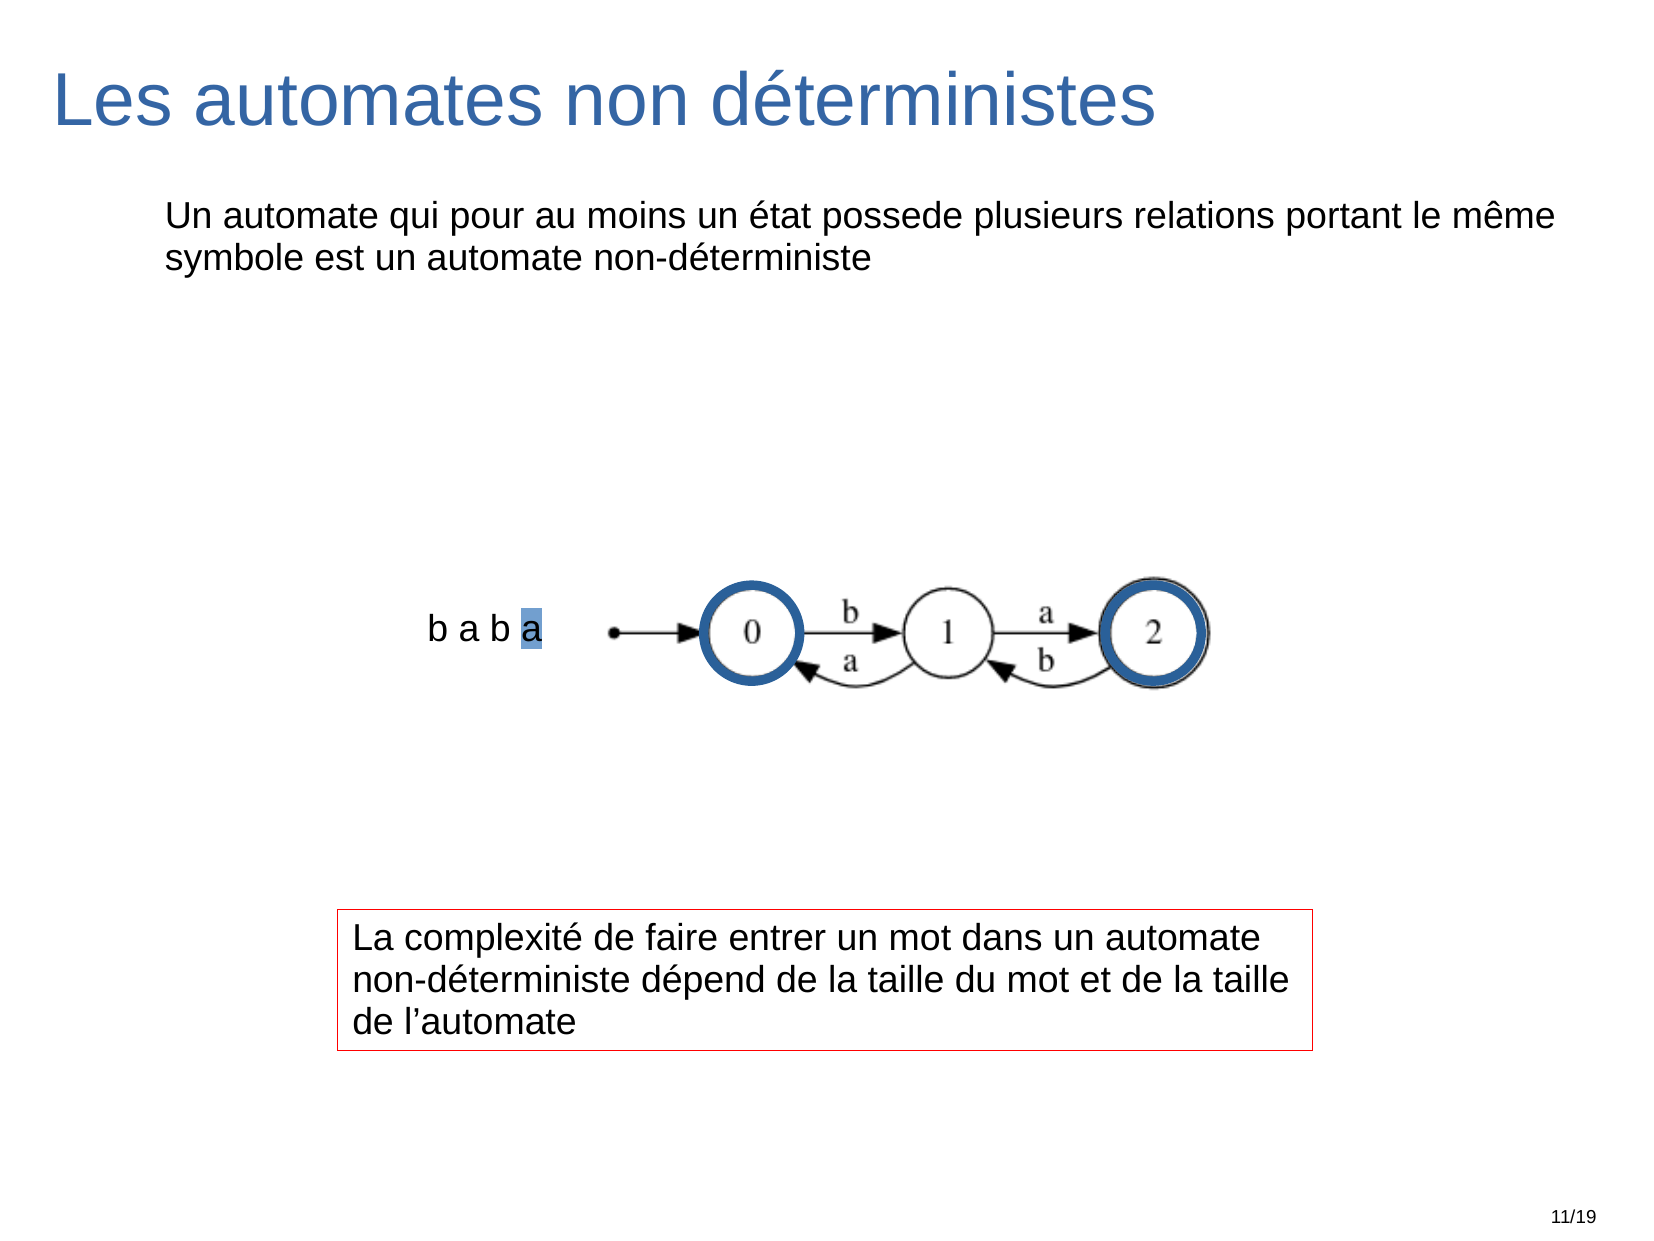

Les automates non déterministes
Un automate qui pour au moins un état possede plusieurs relations portant le même symbole est un automate non-déterministe
b a b a
La complexité de faire entrer un mot dans un automate non-déterministe dépend de la taille du mot et de la taille de l’automate
11/19